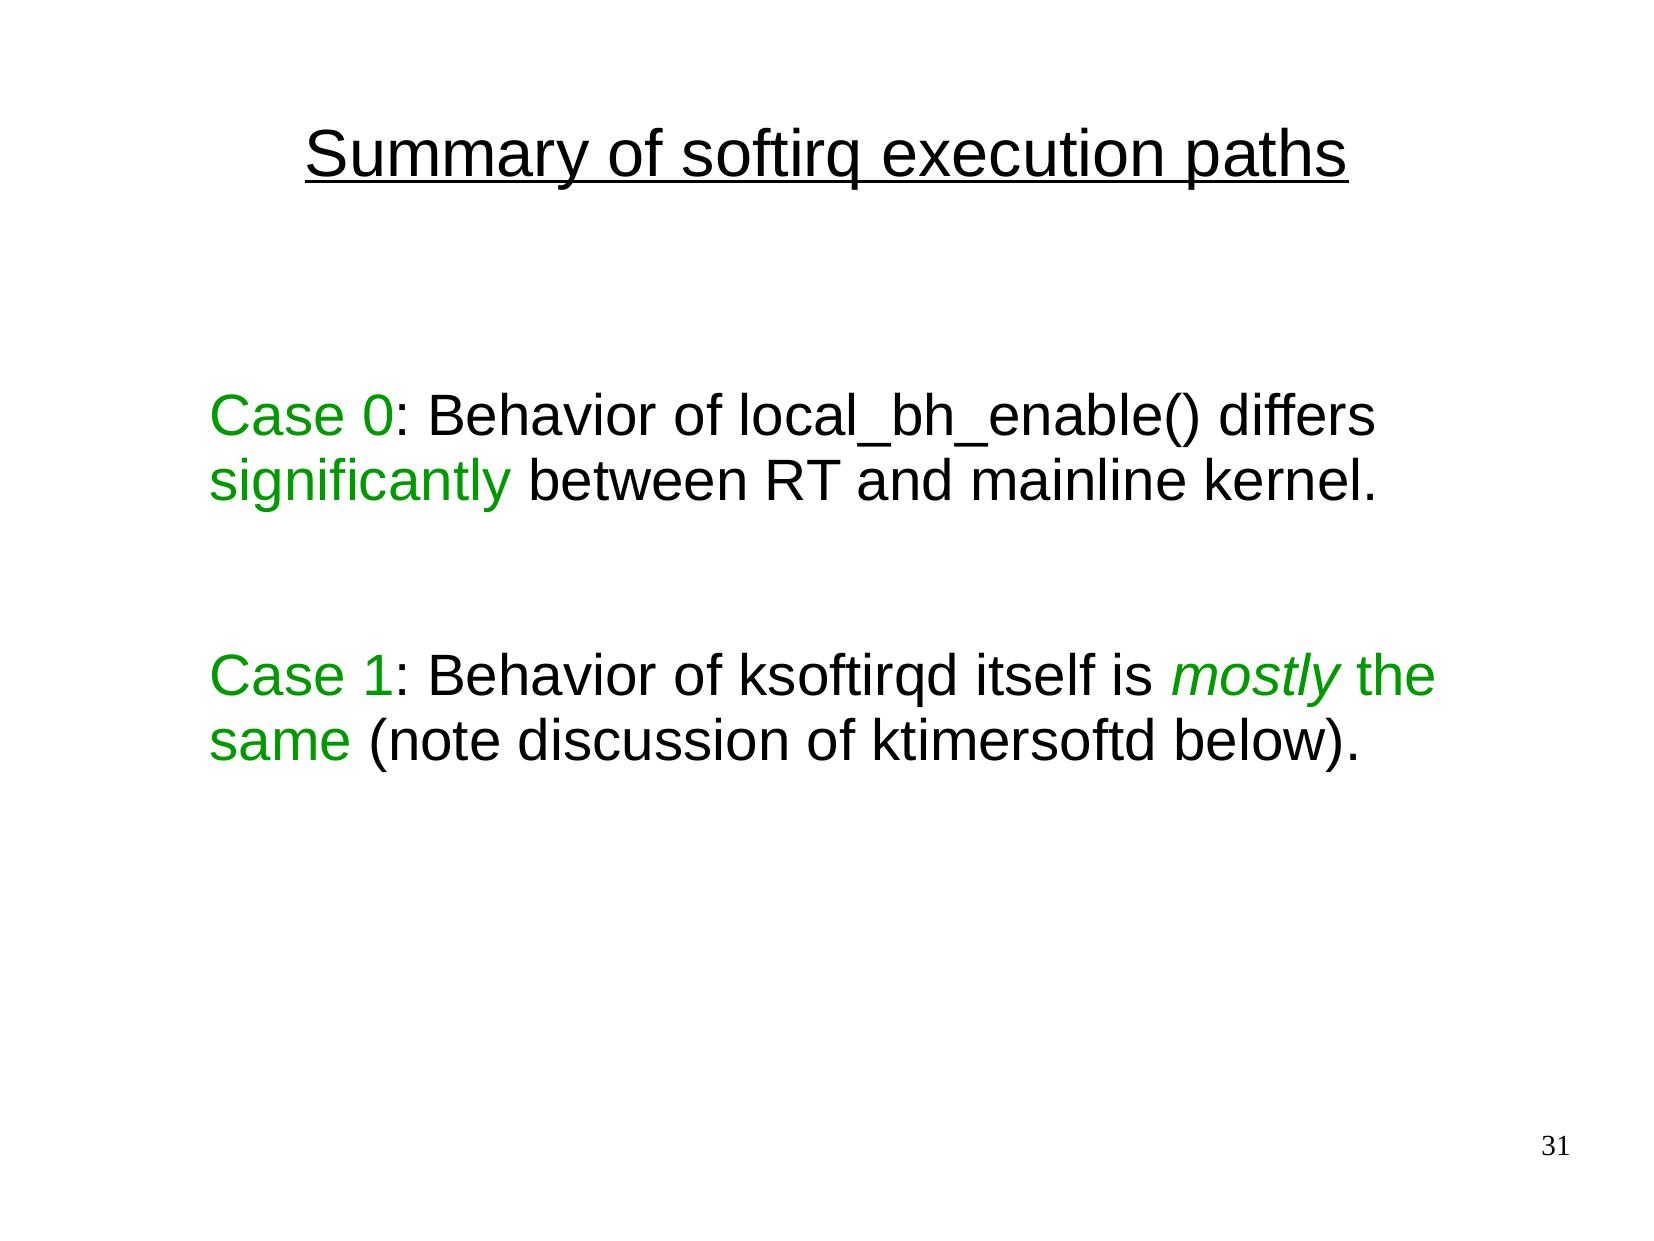

# Summary of softirq execution paths
Case 0: Behavior of local_bh_enable() differs significantly between RT and mainline kernel.
Case 1: Behavior of ksoftirqd itself is mostly the same (note discussion of ktimersoftd below).
31